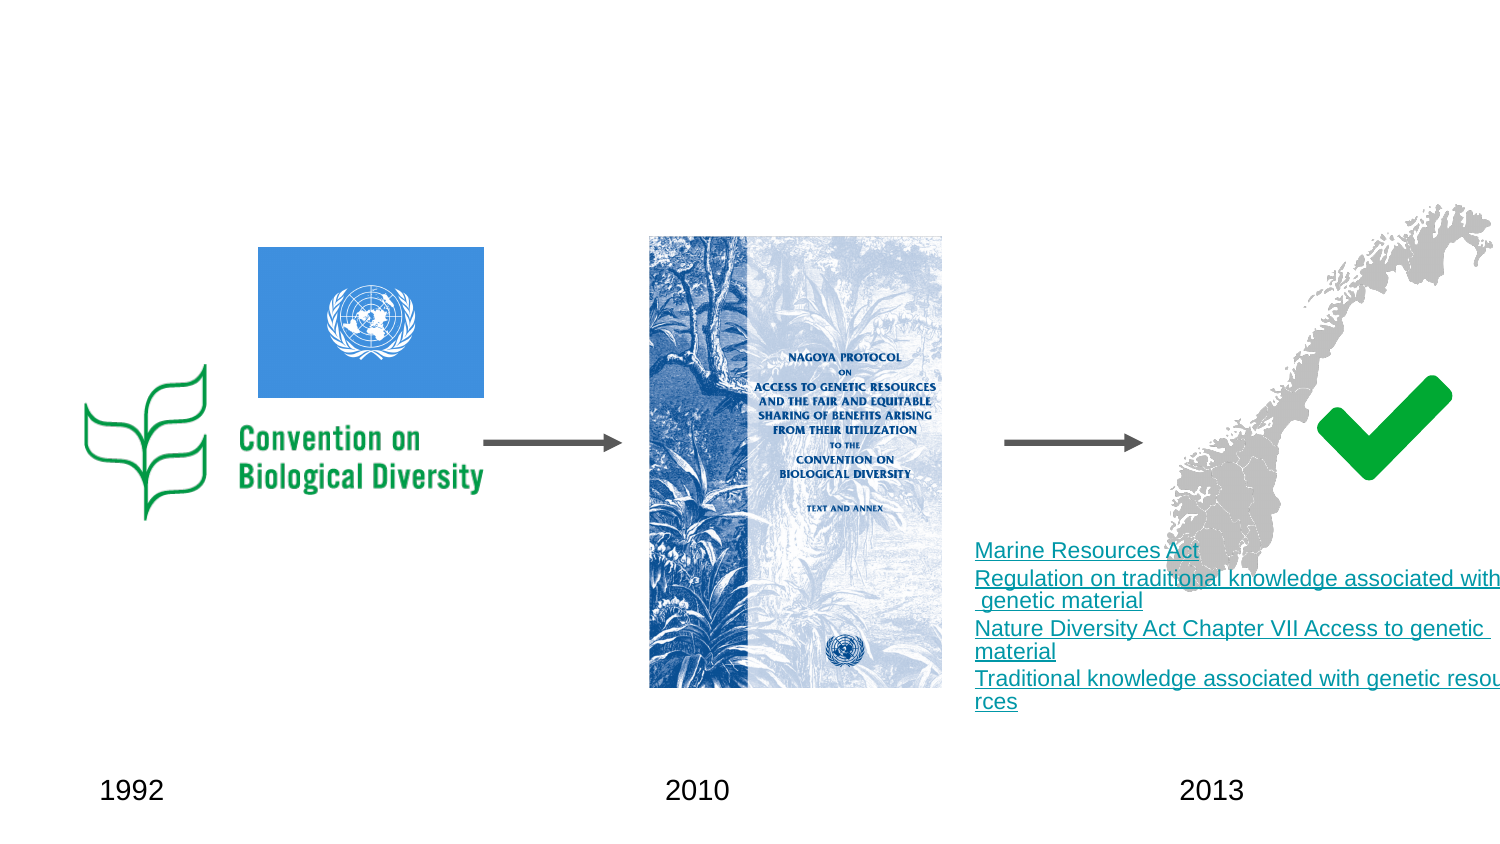

Marine Resources Act
Regulation on traditional knowledge associated with genetic material
Nature Diversity Act Chapter VII Access to genetic material
Traditional knowledge associated with genetic resources
1992
2010
2013